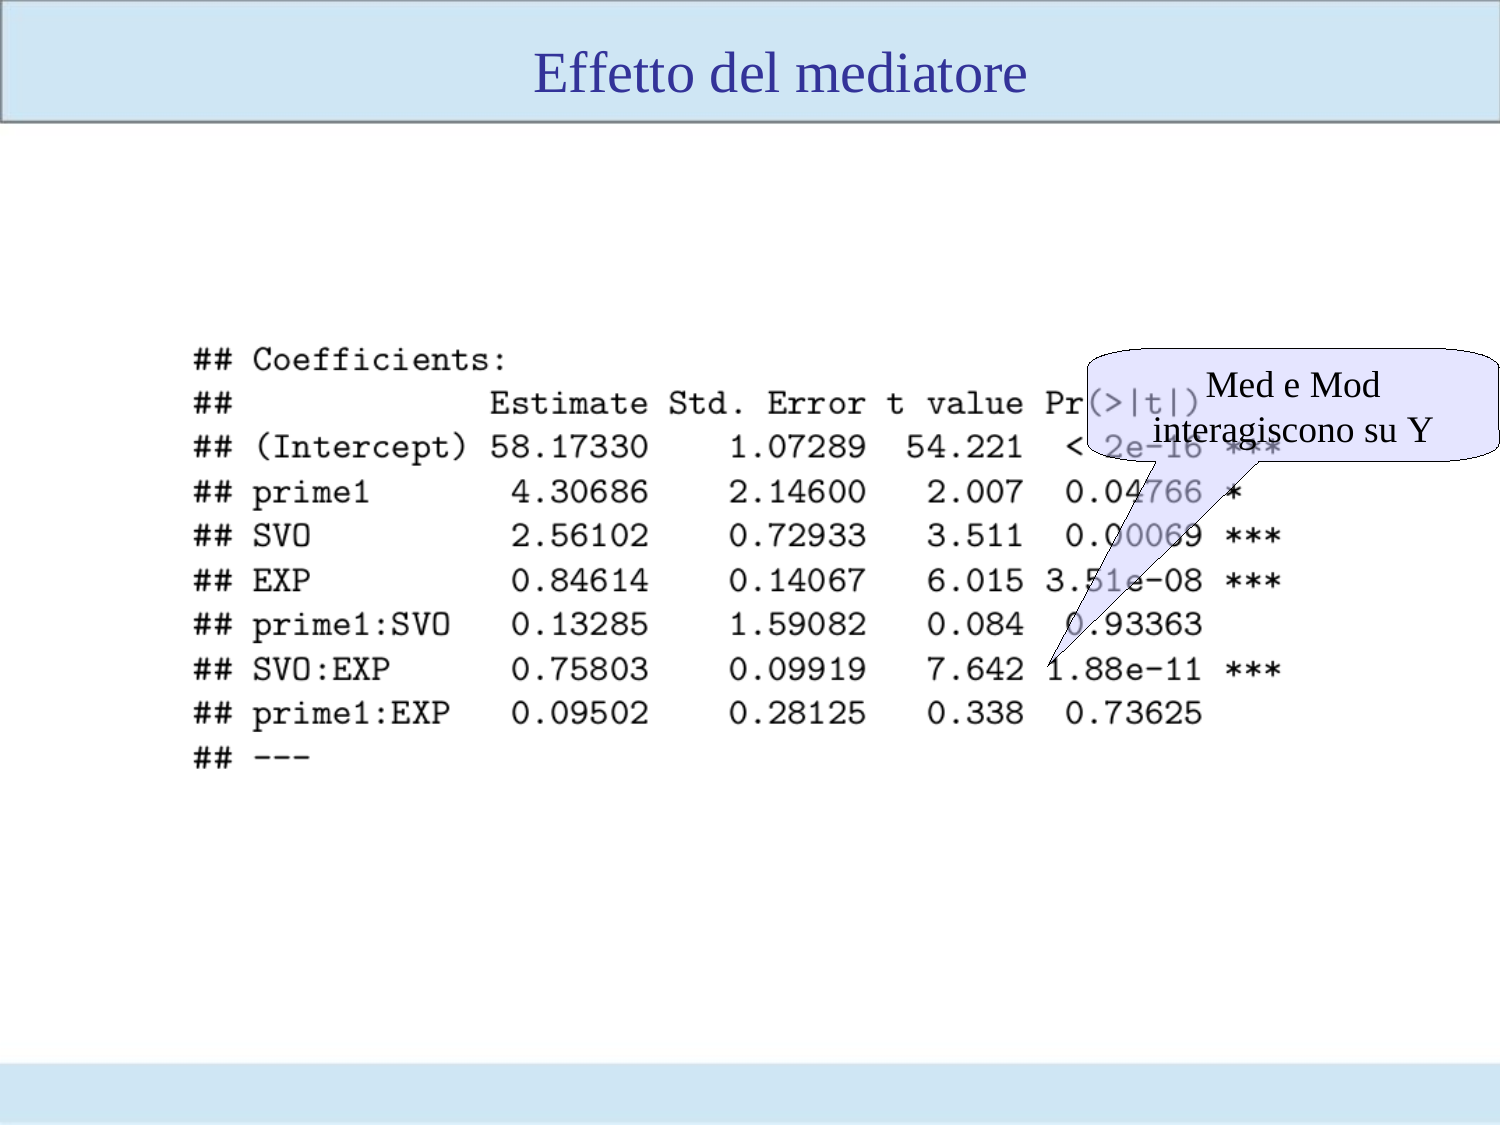

# Effetto del mediatore
Med e Mod interagiscono su Y